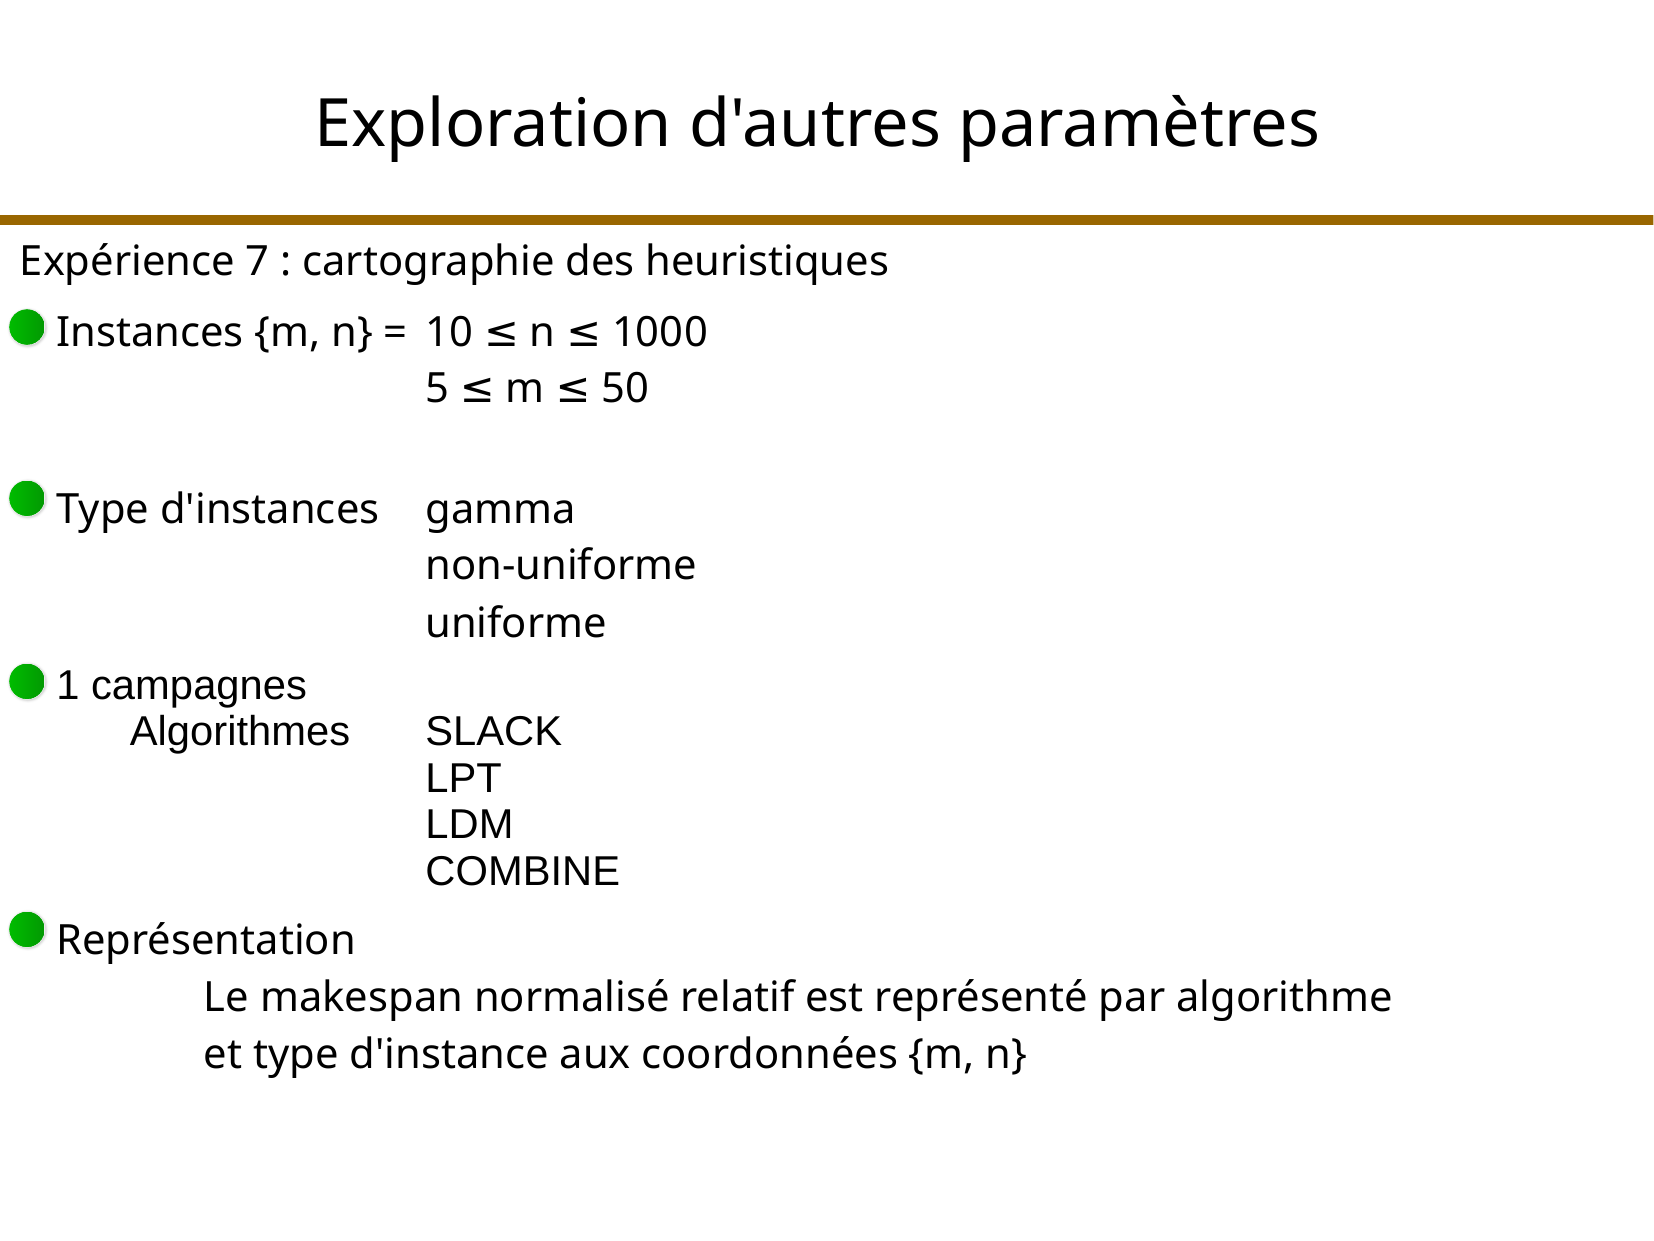

# Exploration d'autres paramètres
Expérience 7 : cartographie des heuristiques
Instances {m, n} = 	10 ≤ n ≤ 1000
					5 ≤ m ≤ 50
Type d'instances 	gamma
					non-uniforme
					uniforme
1 campagnes
	Algorithmes 	SLACK
					LPT
					LDM
					COMBINE
Représentation
		Le makespan normalisé relatif est représenté par algorithme
		et type d'instance aux coordonnées {m, n}